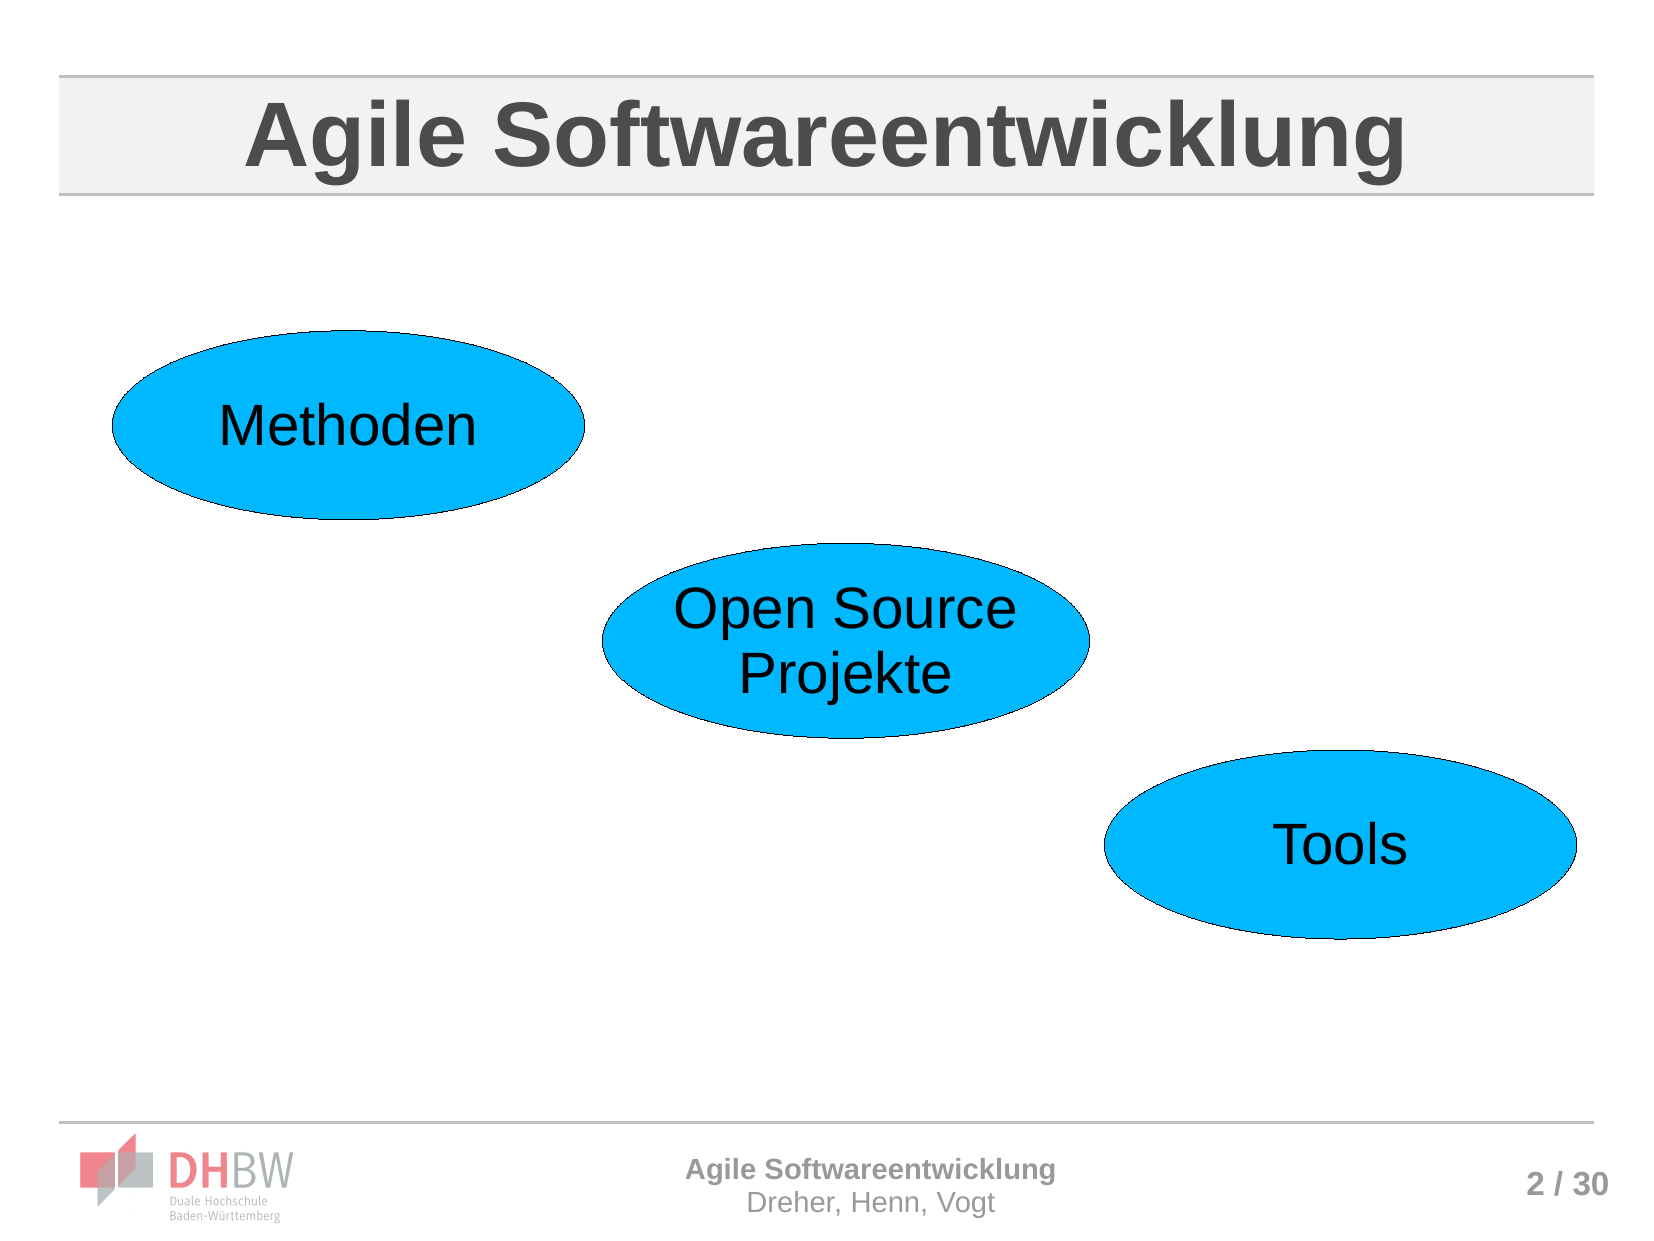

# Agile Softwareentwicklung
Methoden
Open Source
Projekte
Tools